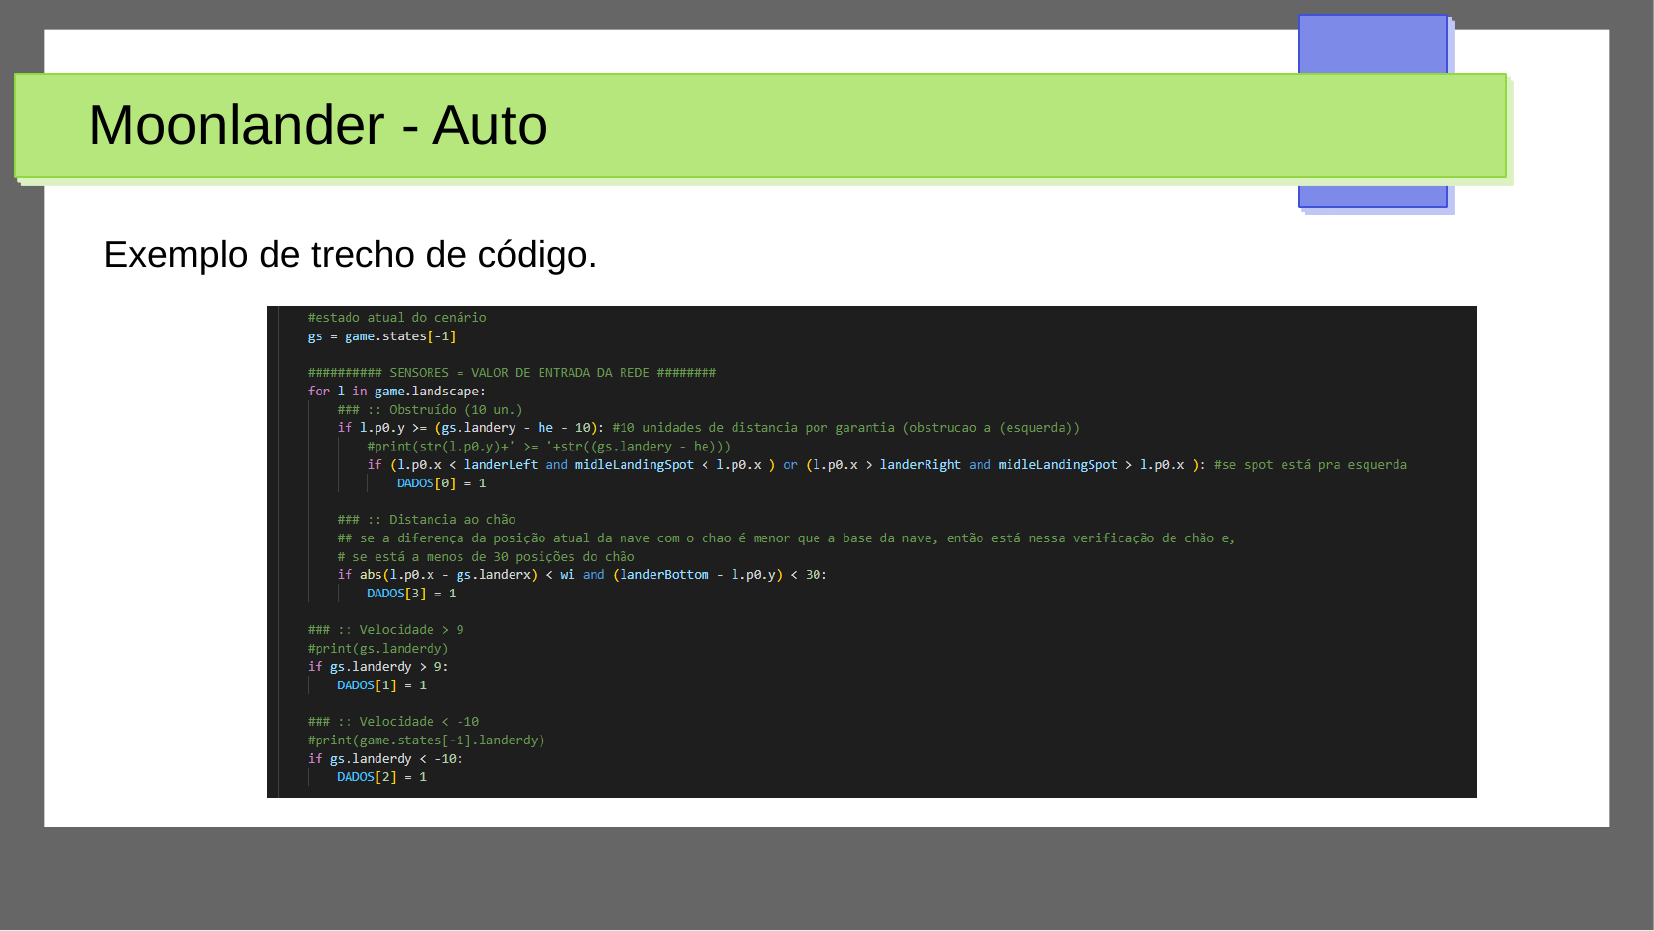

# Moonlander - Auto
Exemplo de trecho de código.